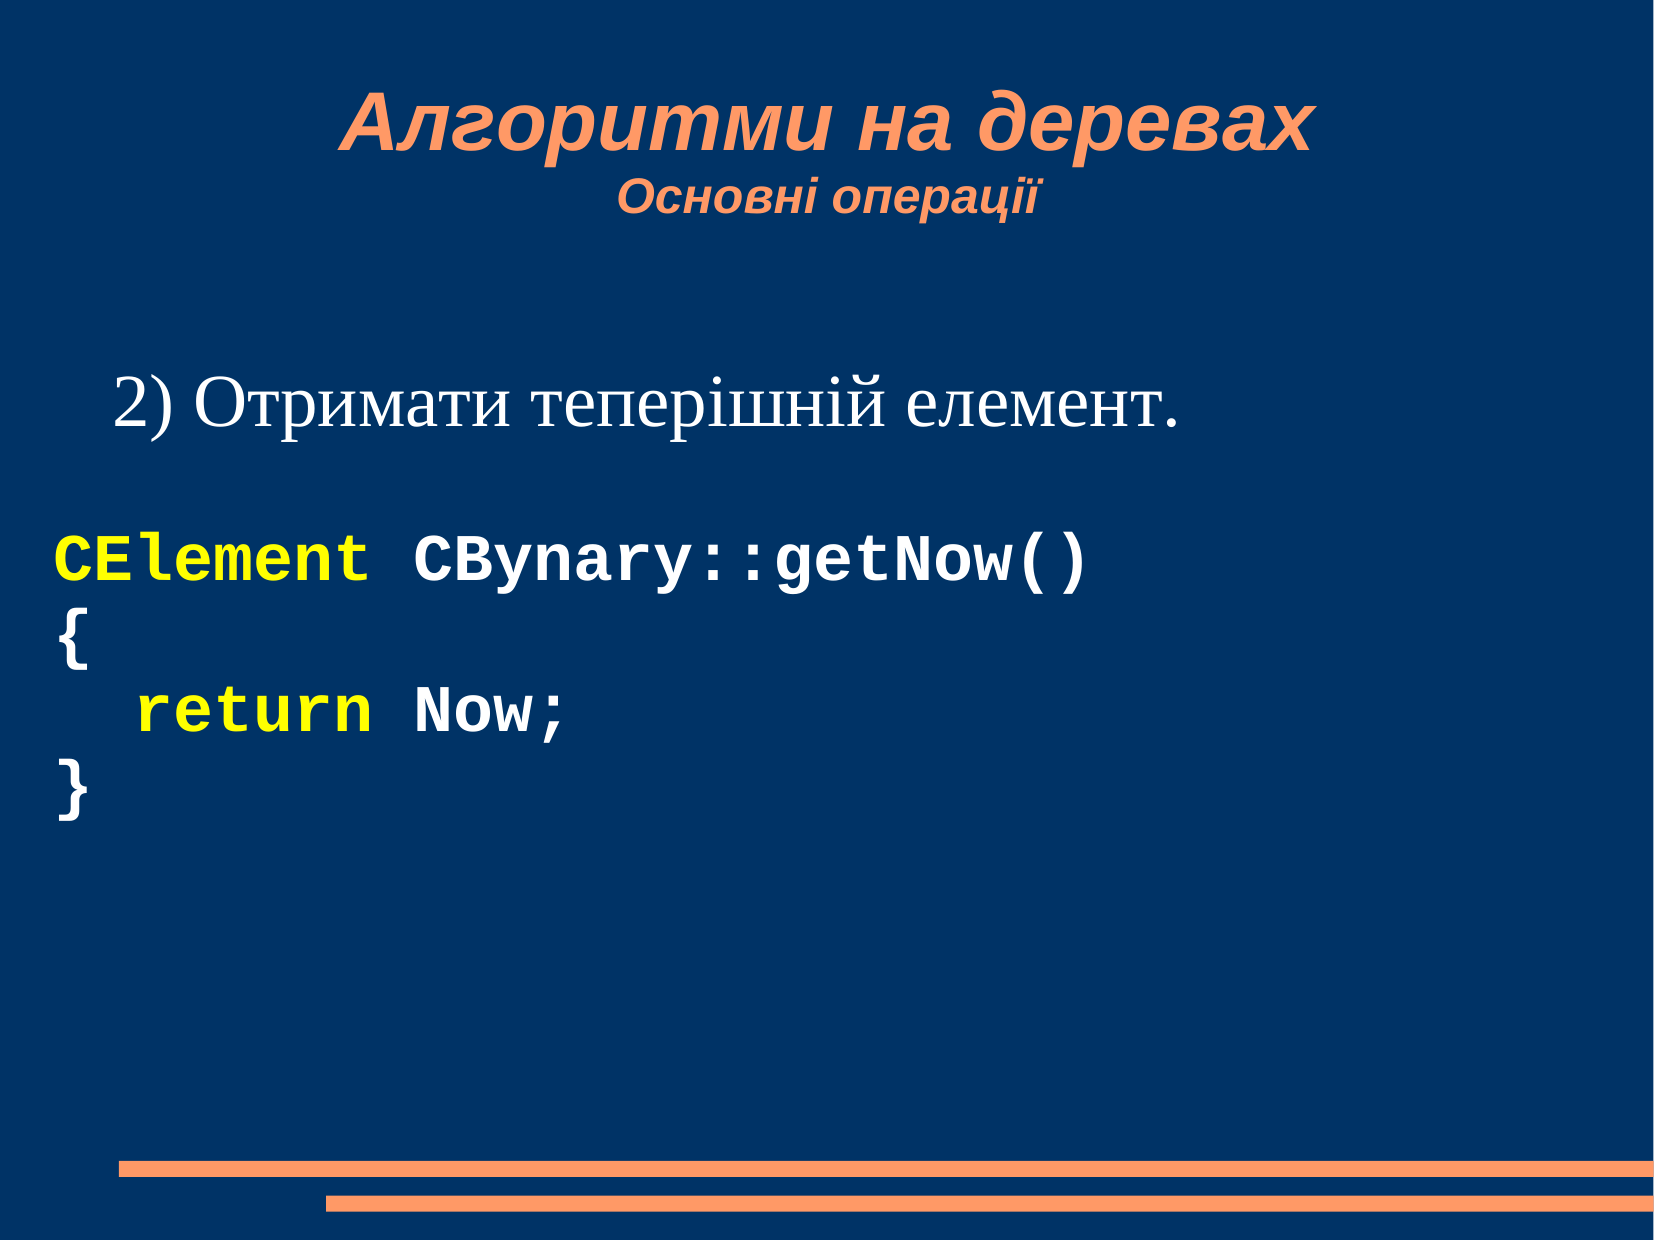

# Алгоритми на деревах Основні операції
2) Отримати теперішній елемент.
CElement CBynary::getNow()
{
 return Now;
}